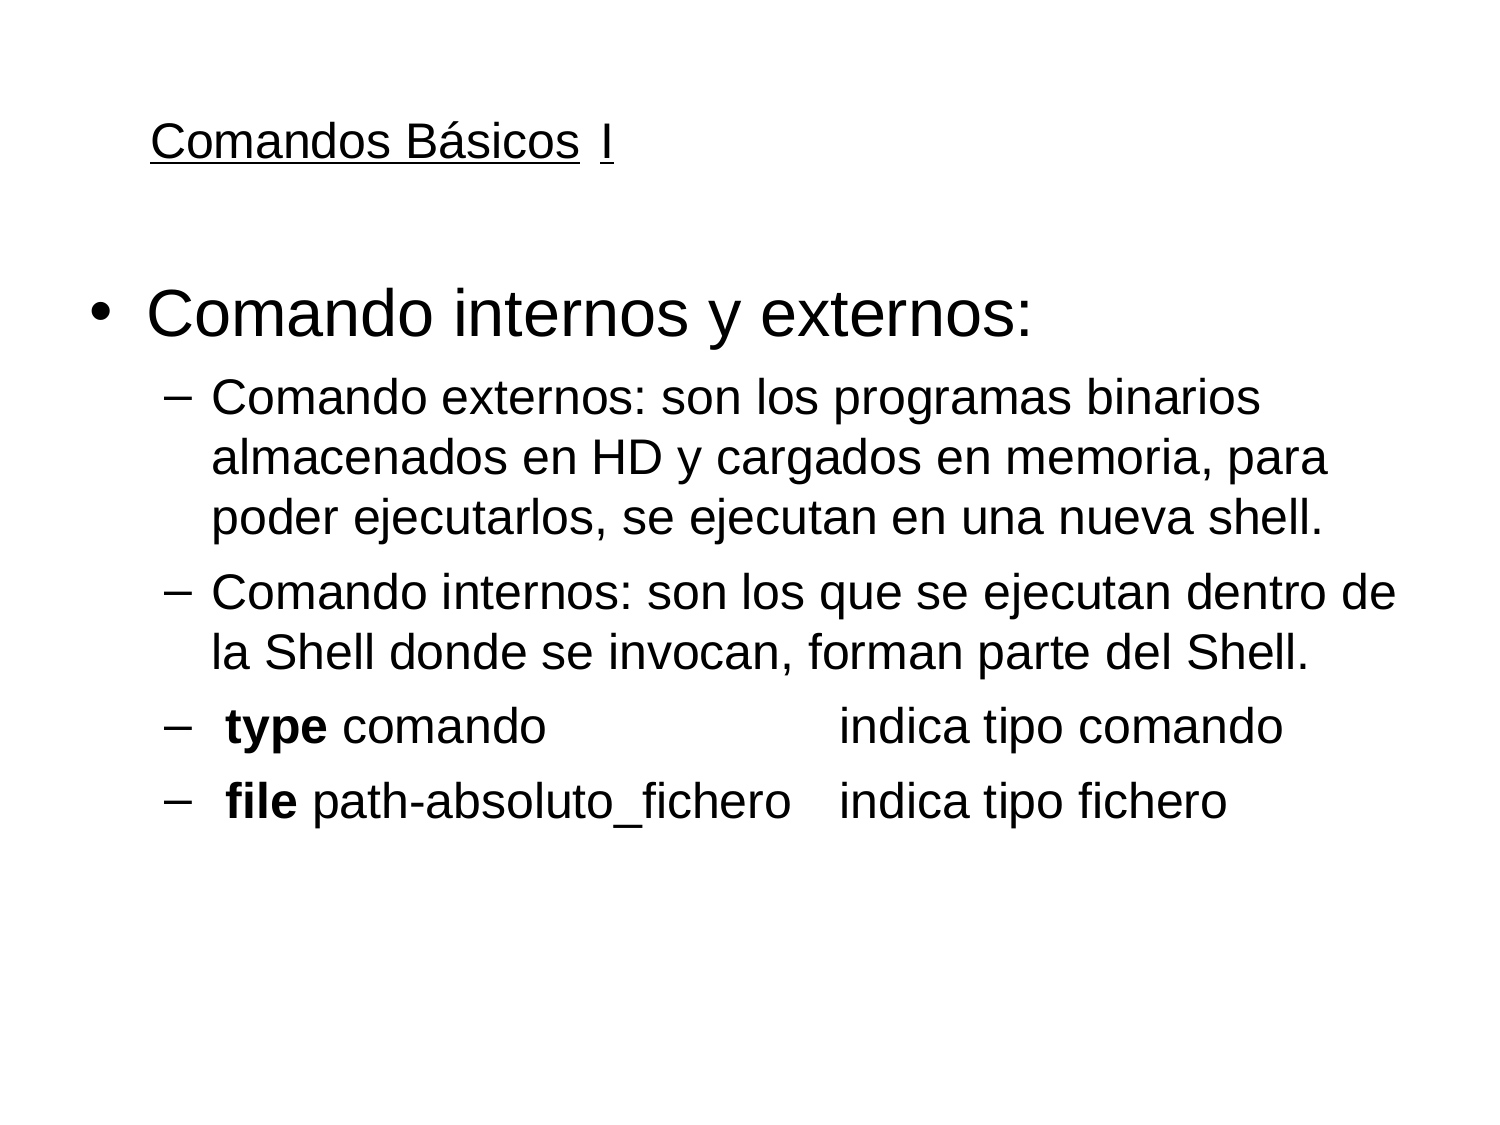

# Comandos Básicos	I
Comando internos y externos:
Comando externos: son los programas binarios almacenados en HD y cargados en memoria, para poder ejecutarlos, se ejecutan en una nueva shell.
Comando internos: son los que se ejecutan dentro de la Shell donde se invocan, forman parte del Shell.
 type comando		indica tipo comando
 file path-absoluto_fichero	indica tipo fichero